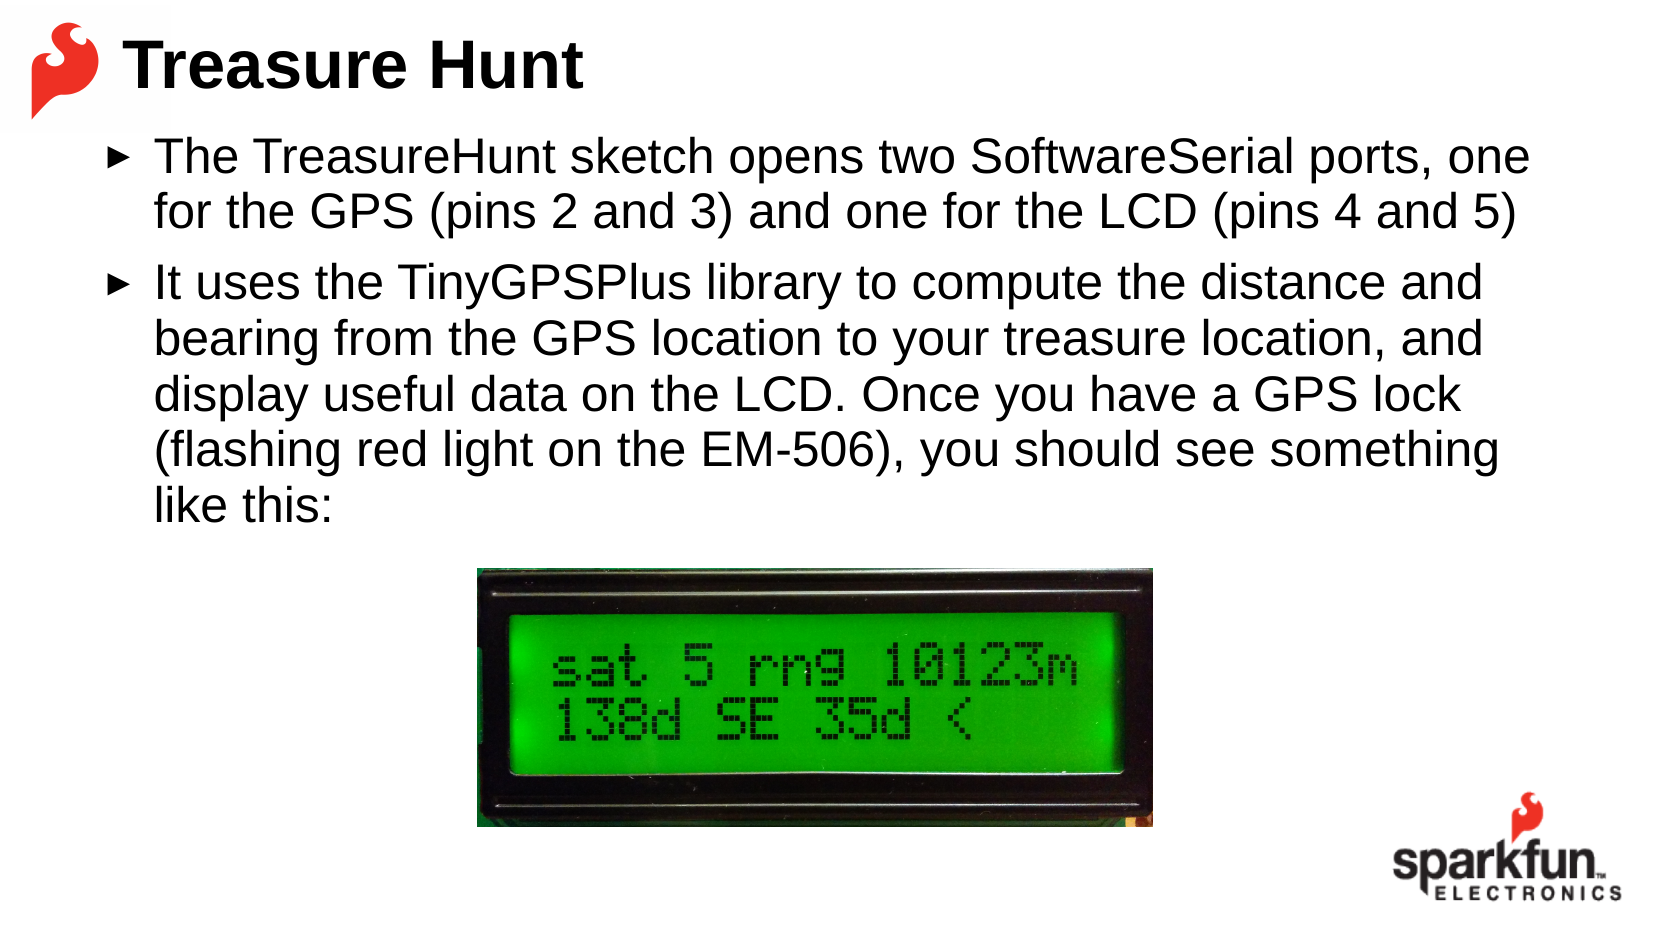

# Treasure Hunt
The TreasureHunt sketch opens two SoftwareSerial ports, one for the GPS (pins 2 and 3) and one for the LCD (pins 4 and 5)
It uses the TinyGPSPlus library to compute the distance and bearing from the GPS location to your treasure location, and display useful data on the LCD. Once you have a GPS lock (flashing red light on the EM-506), you should see something like this: